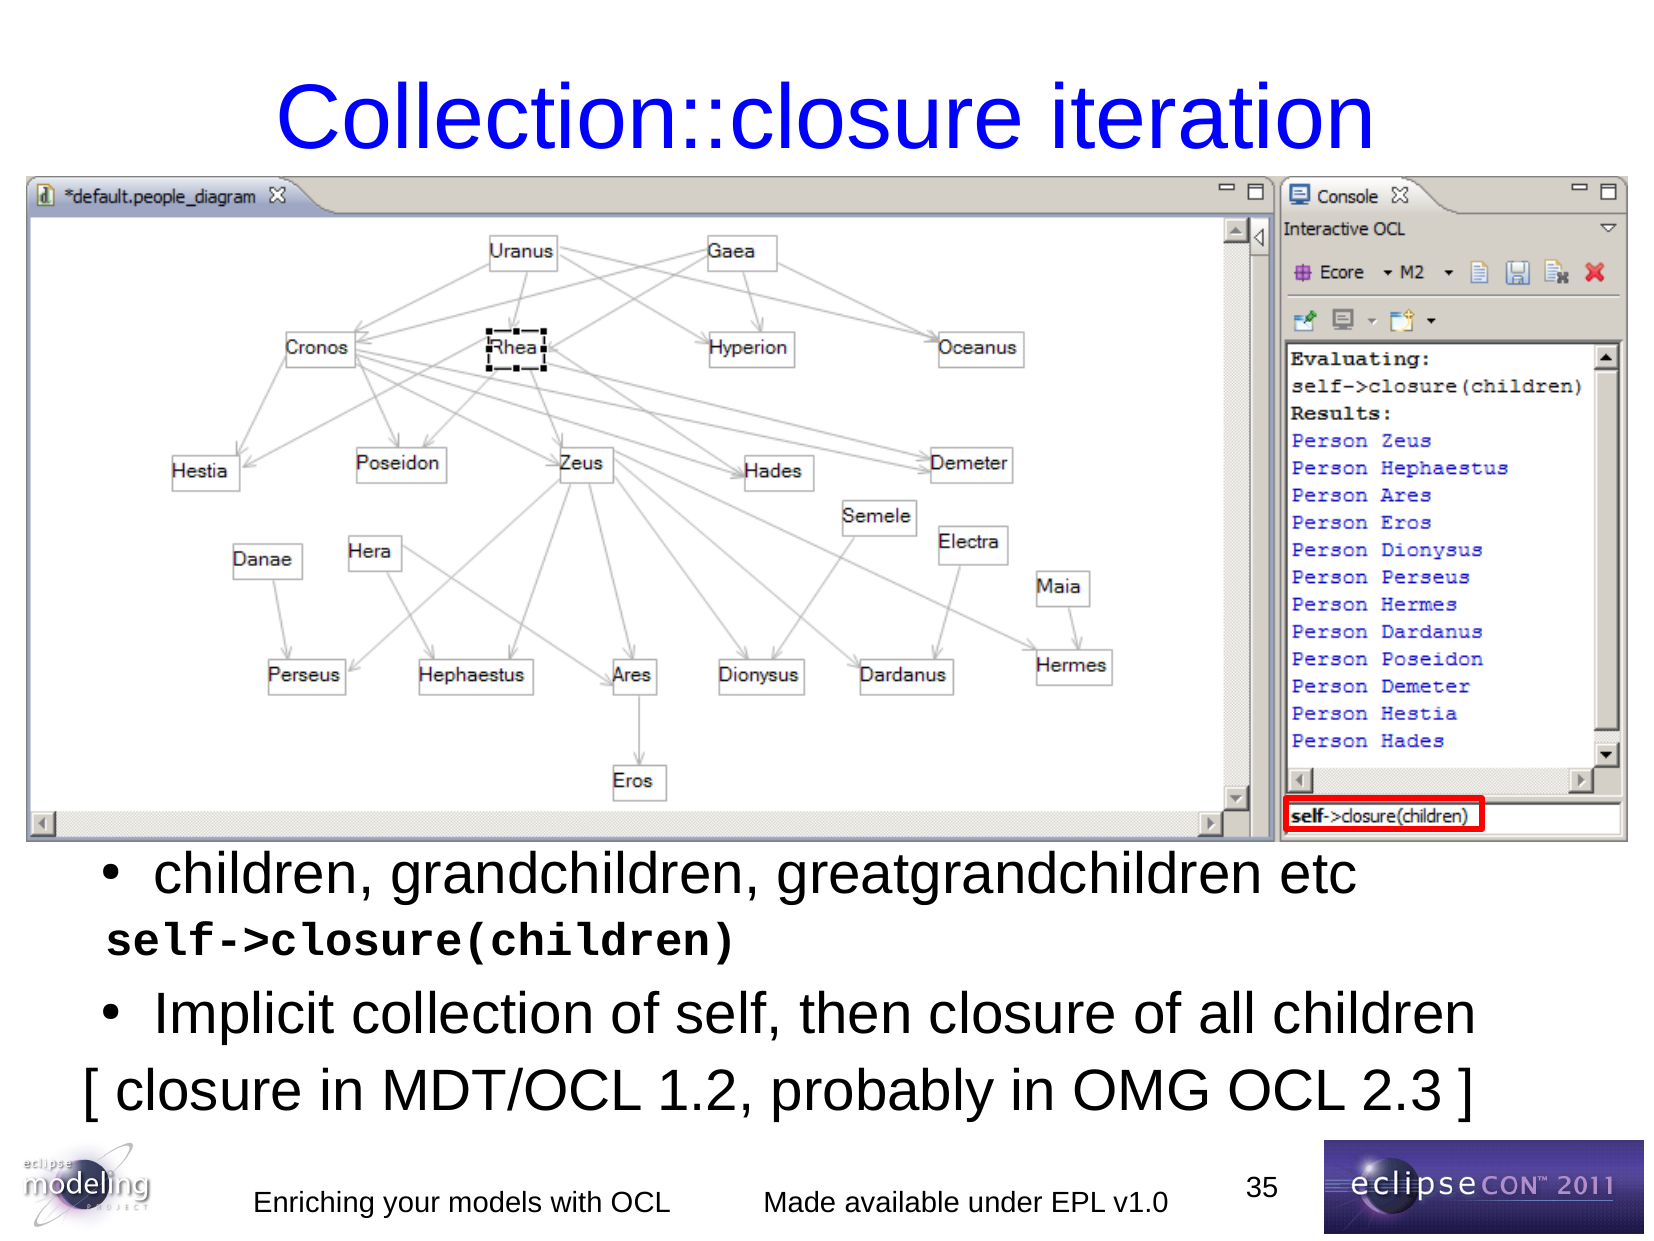

# Collection::closure iteration
children, grandchildren, greatgrandchildren etc
 self->closure(children)
Implicit collection of self, then closure of all children
[ closure in MDT/OCL 1.2, probably in OMG OCL 2.3 ]
35
Enriching your models with OCL